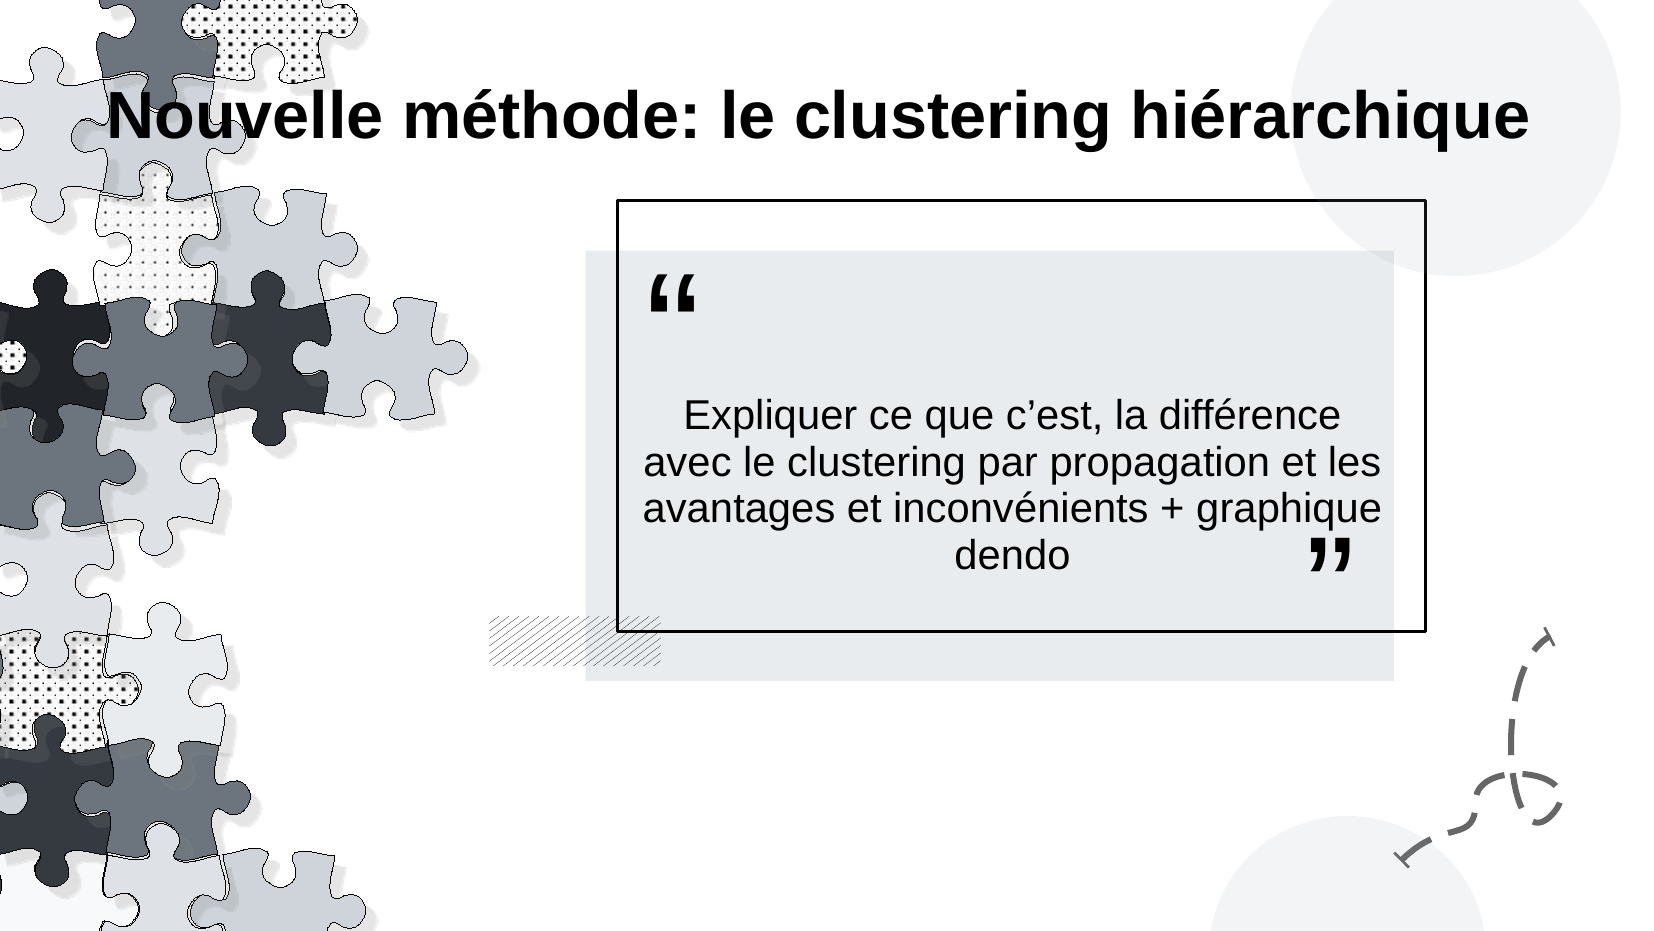

# Nouvelle méthode: le clustering hiérarchique
Expliquer ce que c’est, la différence avec le clustering par propagation et les avantages et inconvénients + graphique dendo